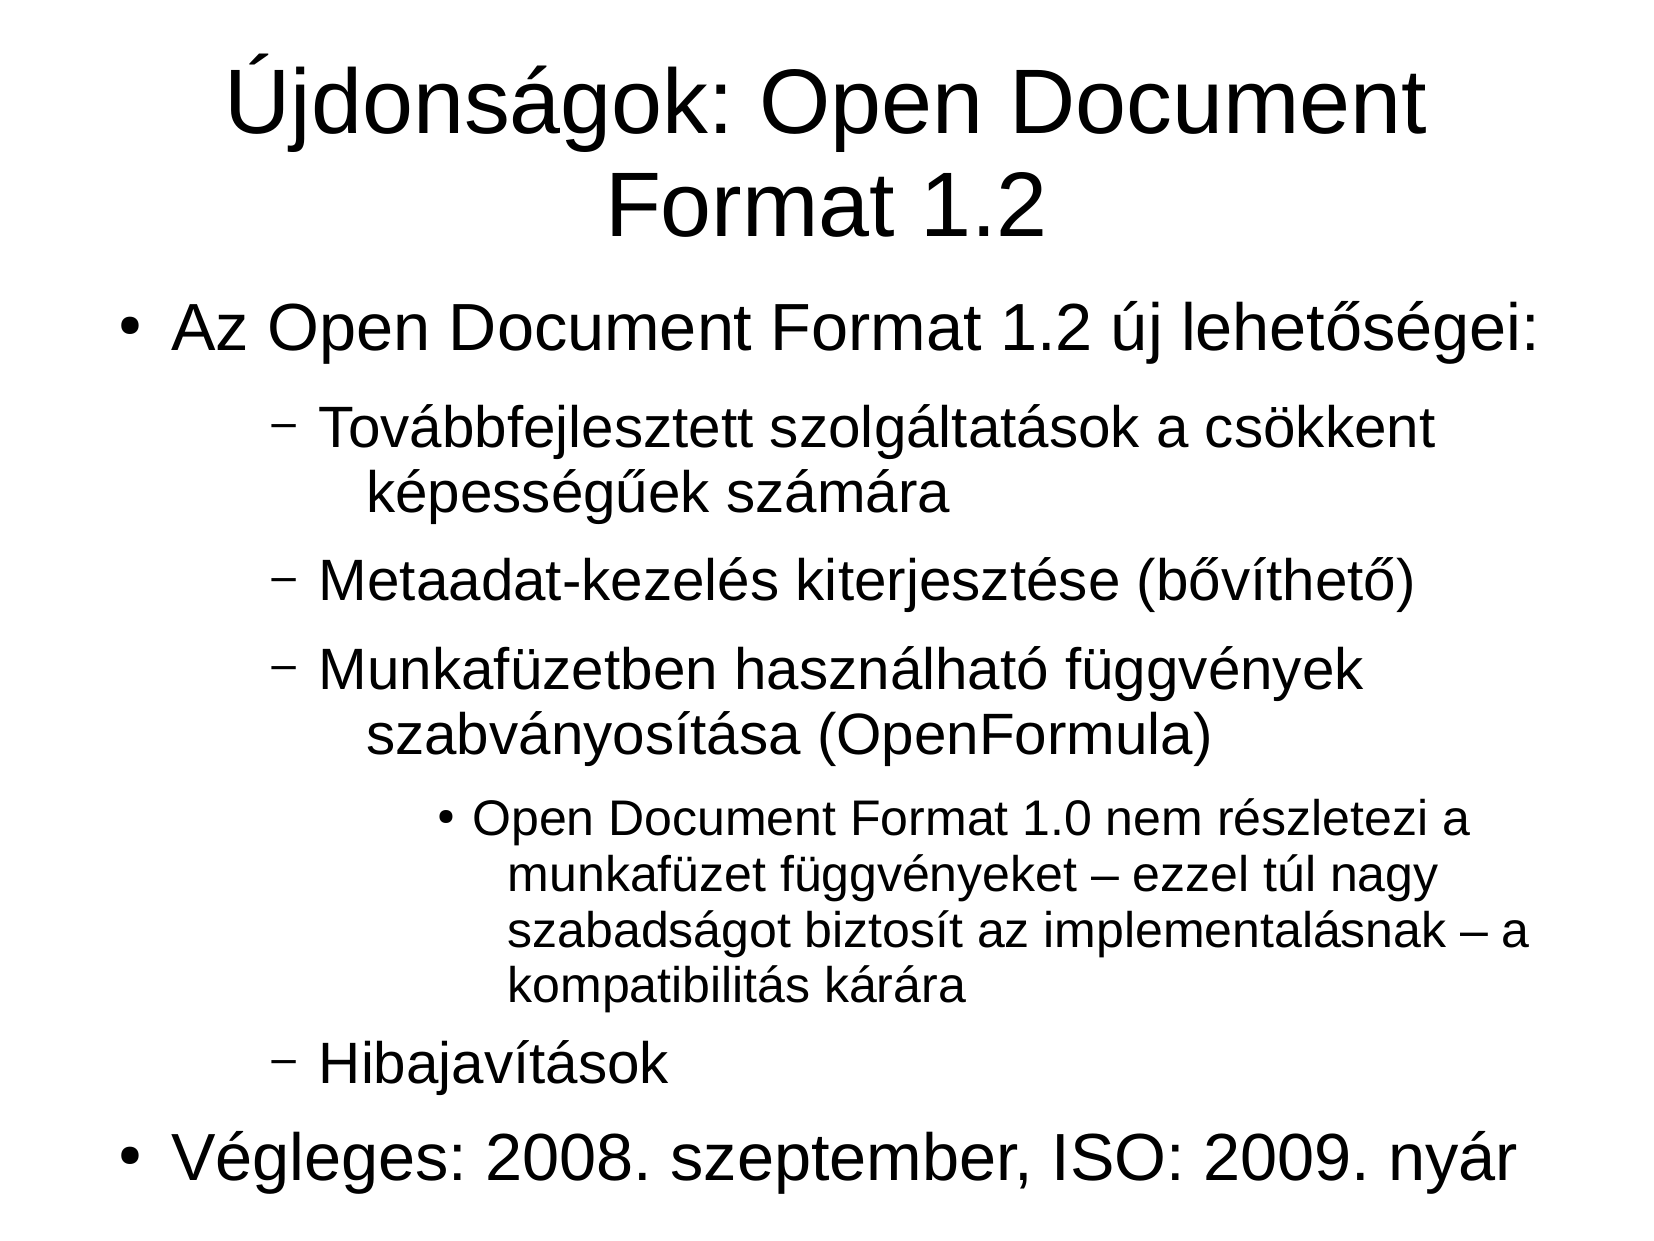

# Újdonságok: Open Document Format 1.2
Az Open Document Format 1.2 új lehetőségei:
Továbbfejlesztett szolgáltatások a csökkent képességűek számára
Metaadat-kezelés kiterjesztése (bővíthető)
Munkafüzetben használható függvények szabványosítása (OpenFormula)
Open Document Format 1.0 nem részletezi a munkafüzet függvényeket – ezzel túl nagy szabadságot biztosít az implementalásnak – a kompatibilitás kárára
Hibajavítások
Végleges: 2008. szeptember, ISO: 2009. nyár